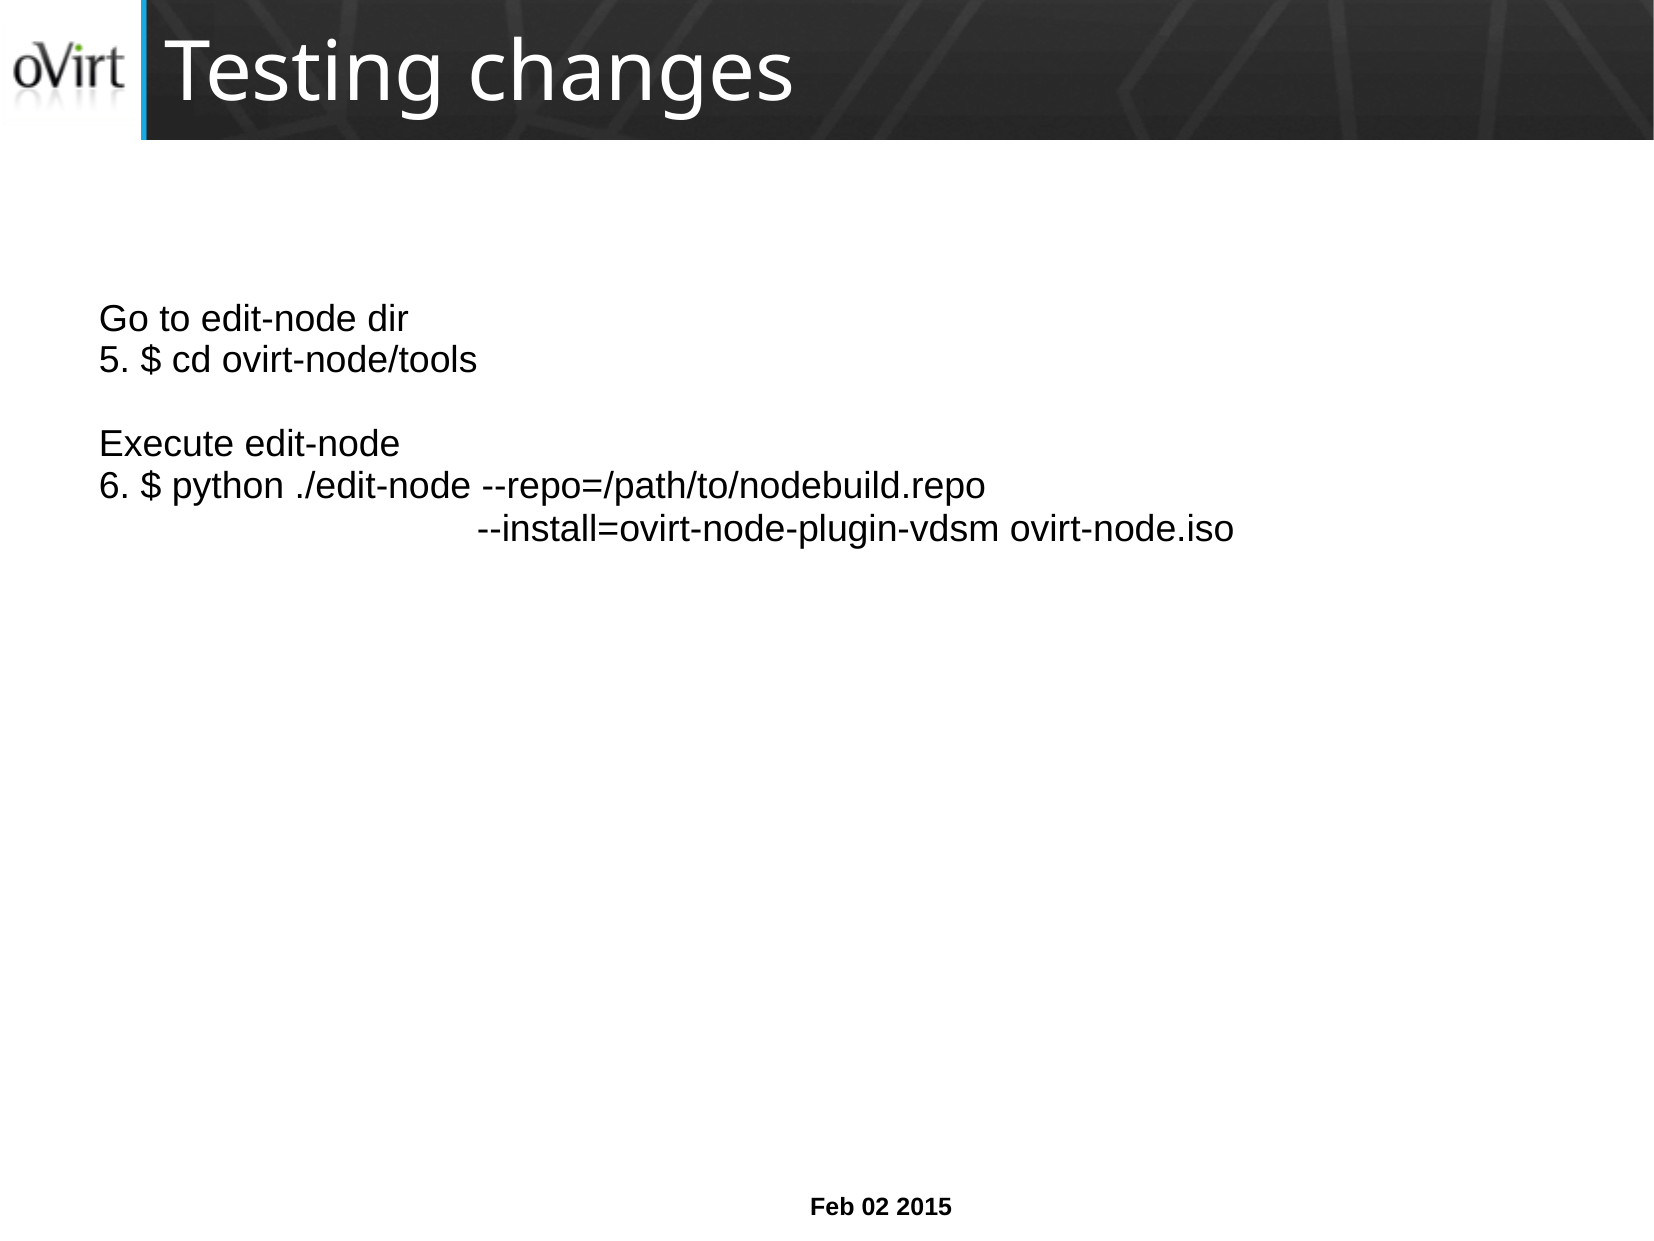

# Testing changes
Go to edit-node dir
5. $ cd ovirt-node/tools
Execute edit-node
6. $ python ./edit-node --repo=/path/to/nodebuild.repo
 --install=ovirt-node-plugin-vdsm ovirt-node.iso